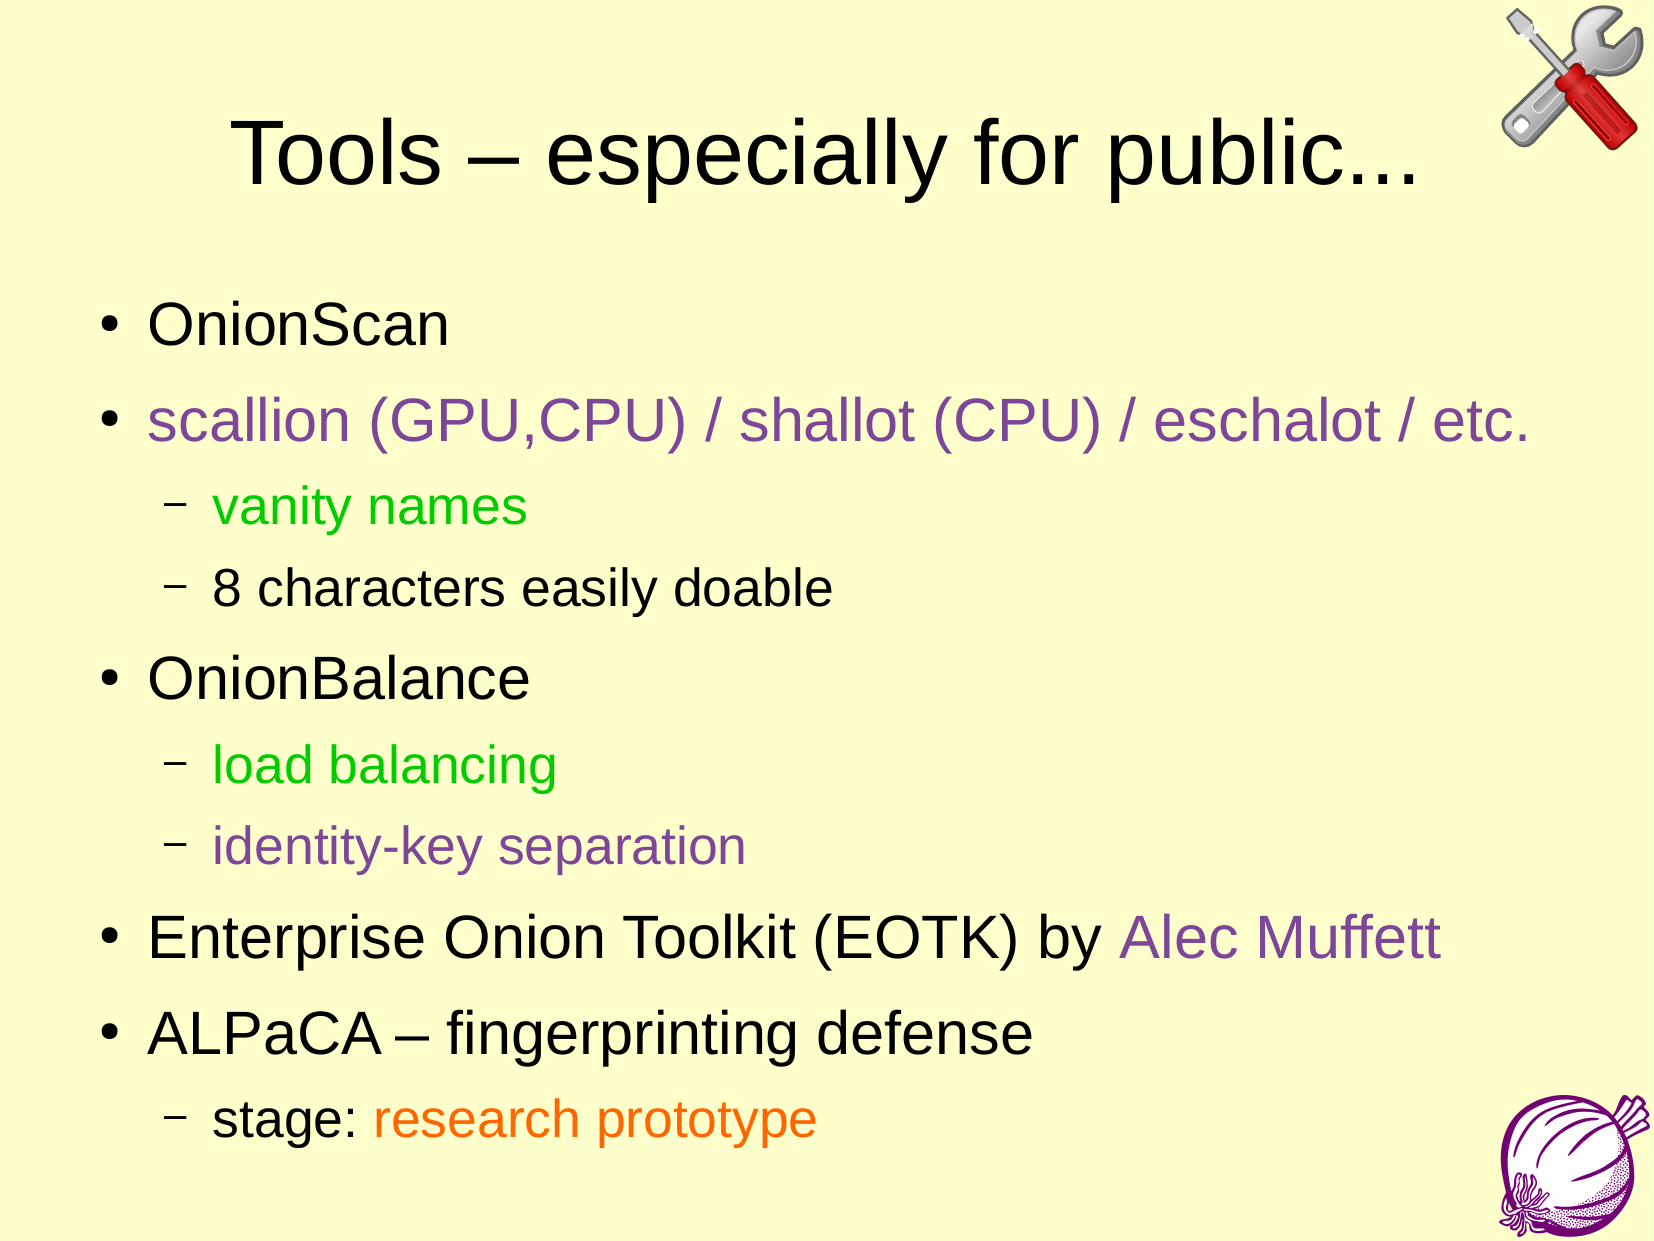

# Tools – especially for public...
OnionScan
scallion (GPU,CPU) / shallot (CPU) / eschalot / etc.
vanity names
8 characters easily doable
OnionBalance
load balancing
identity-key separation
Enterprise Onion Toolkit (EOTK) by Alec Muffett
ALPaCA – fingerprinting defense
stage: research prototype